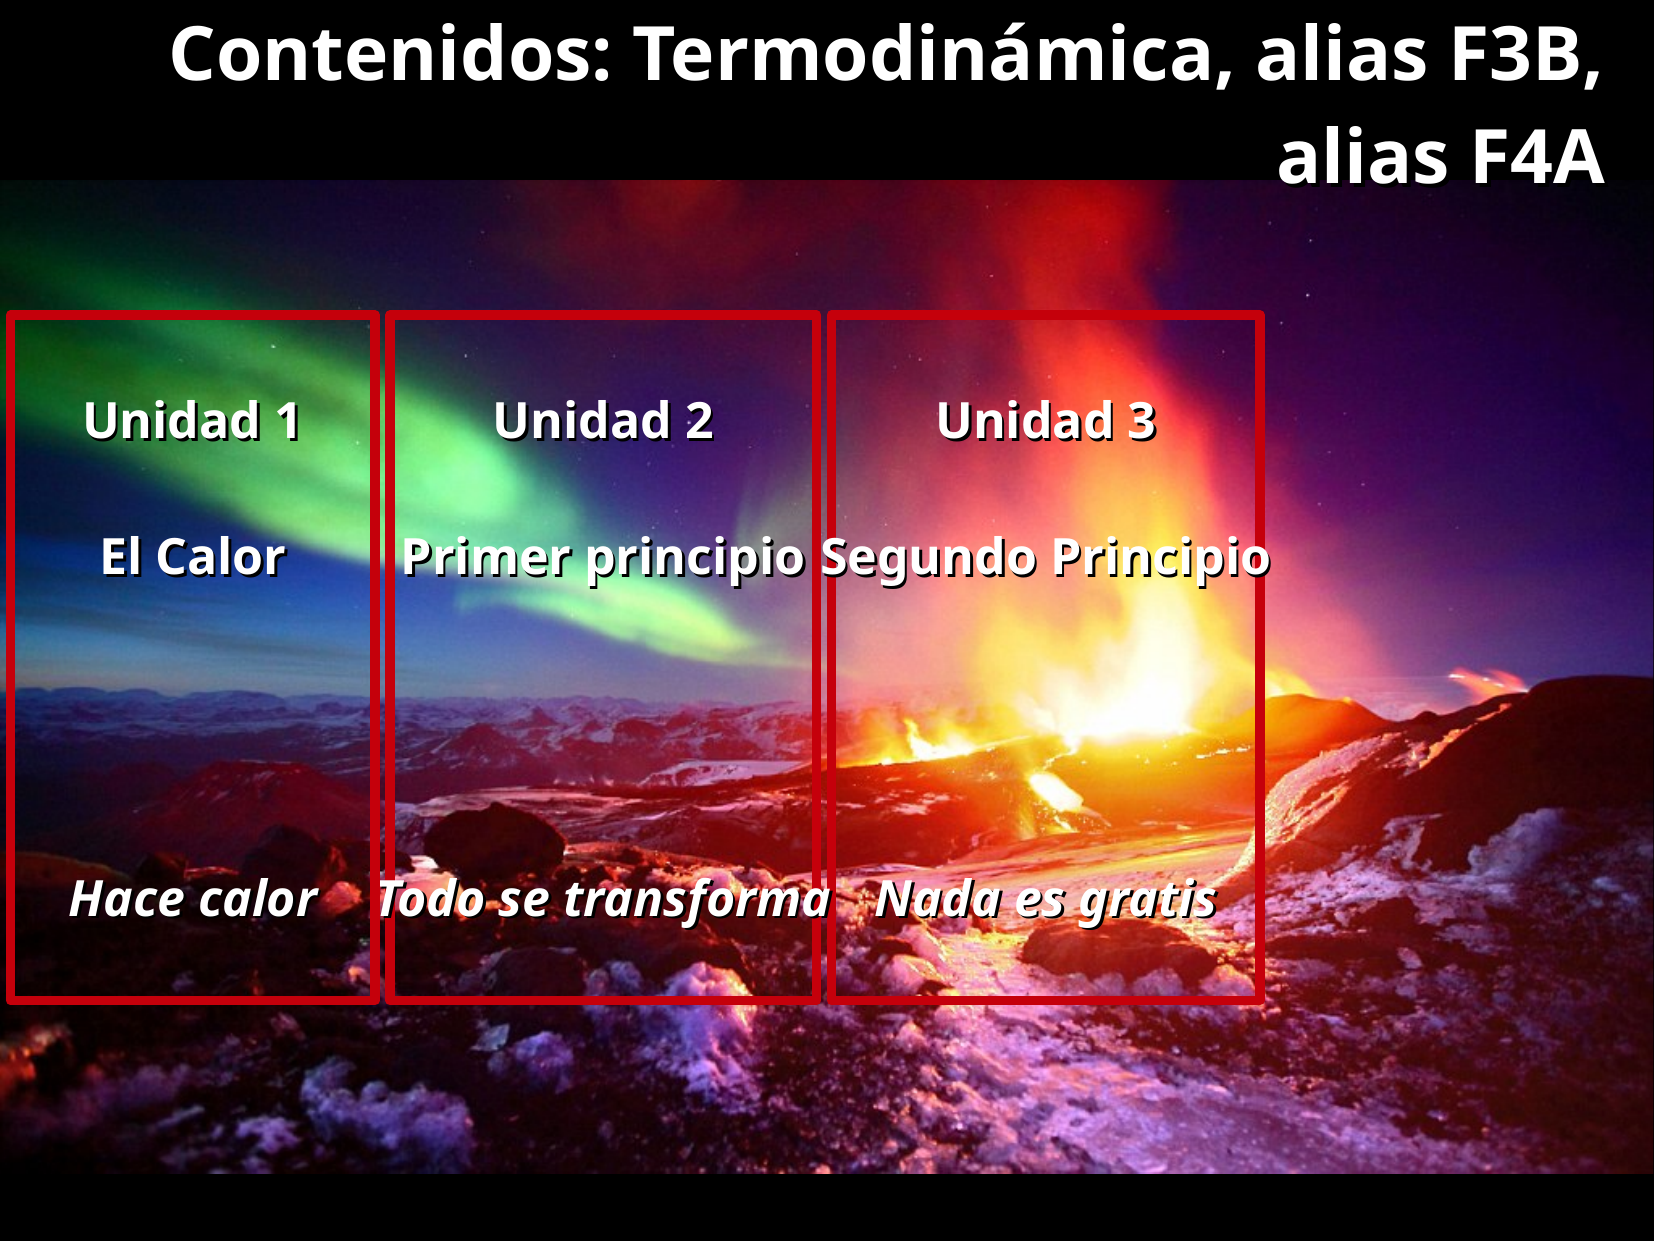

# Contenidos: Termodinámica, alias F3B, alias F4A
Unidad 1
El Calor
Hace calor
Unidad 2
Primer principio
Todo se transforma
Unidad 3
Segundo Principio
Nada es gratis
Abr 23, 2019
H. Asorey - F3B 2019
2